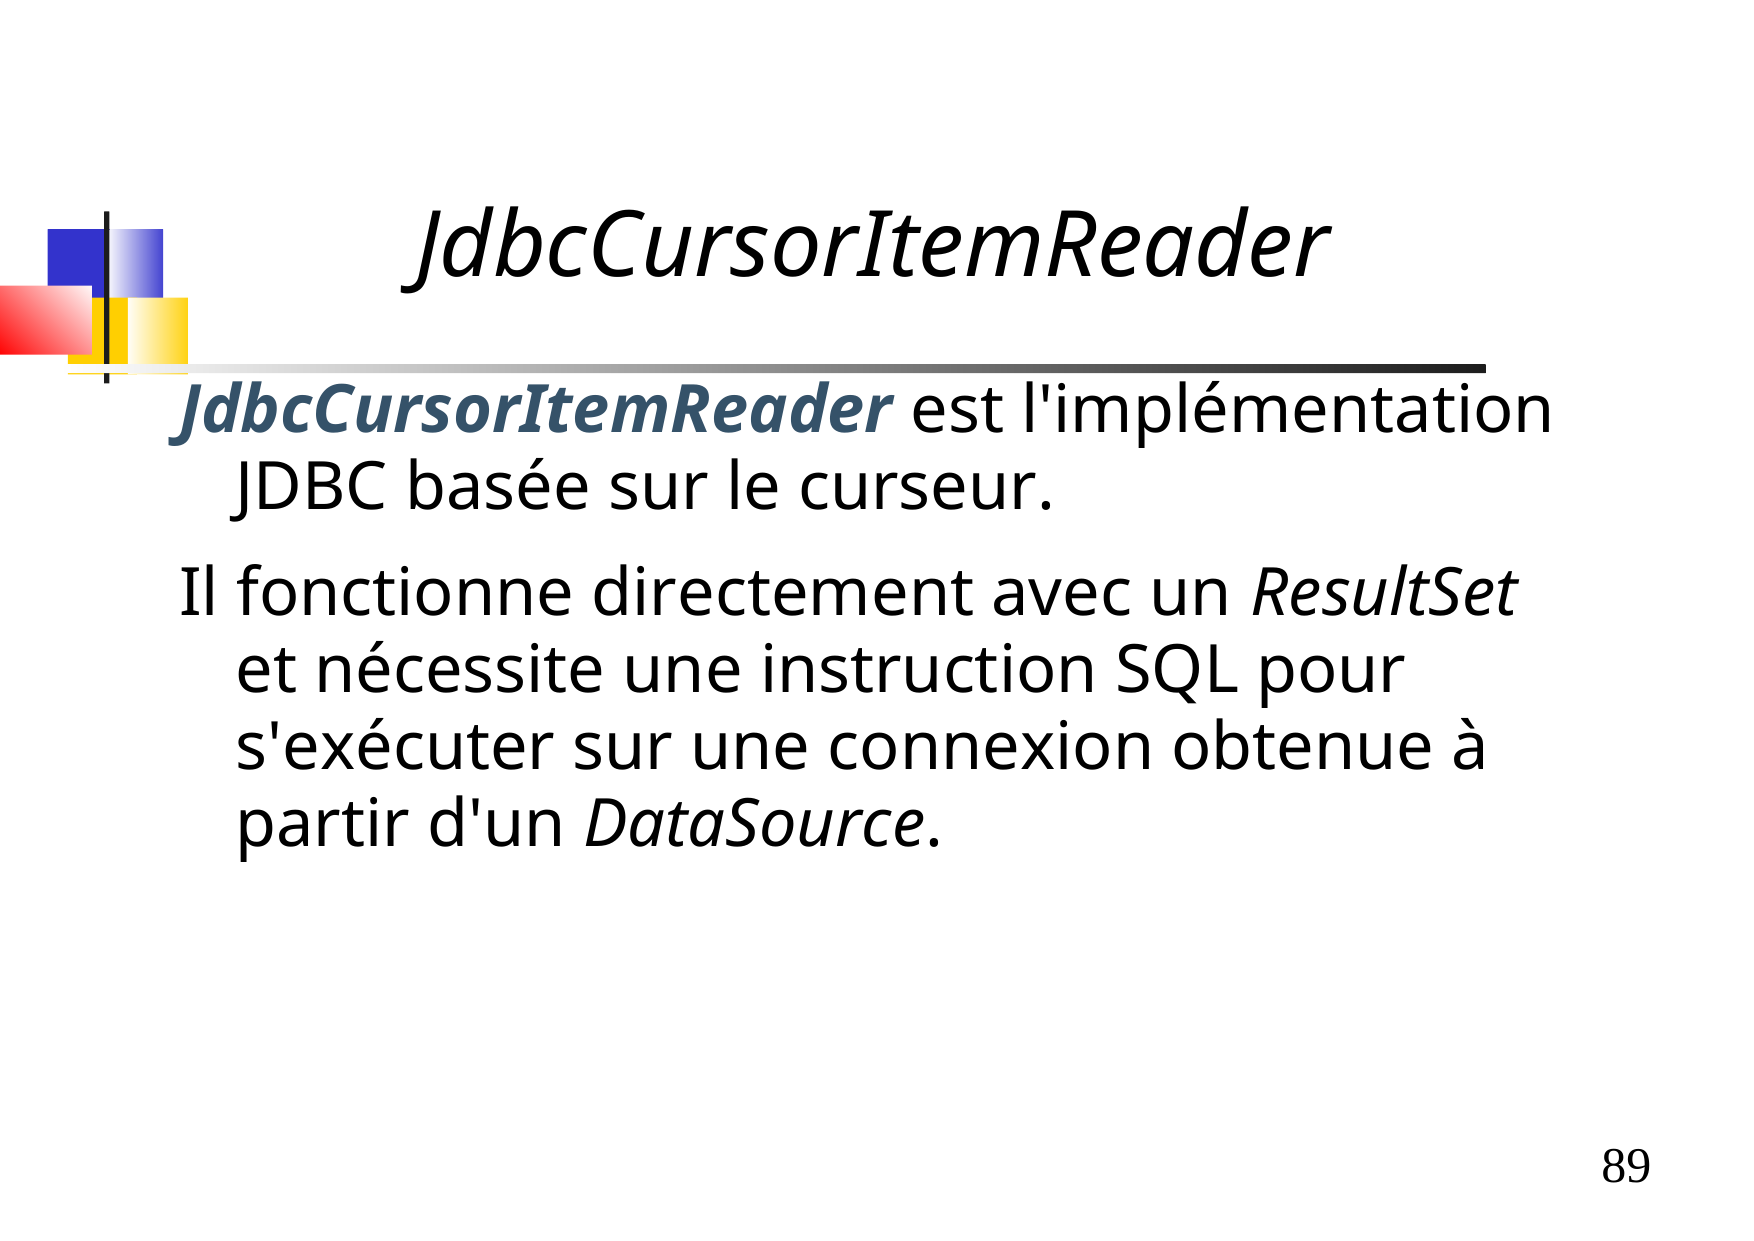

# JdbcCursorItemReader
JdbcCursorItemReader est l'implémentation JDBC basée sur le curseur.
Il fonctionne directement avec un ResultSet et nécessite une instruction SQL pour s'exécuter sur une connexion obtenue à partir d'un DataSource.